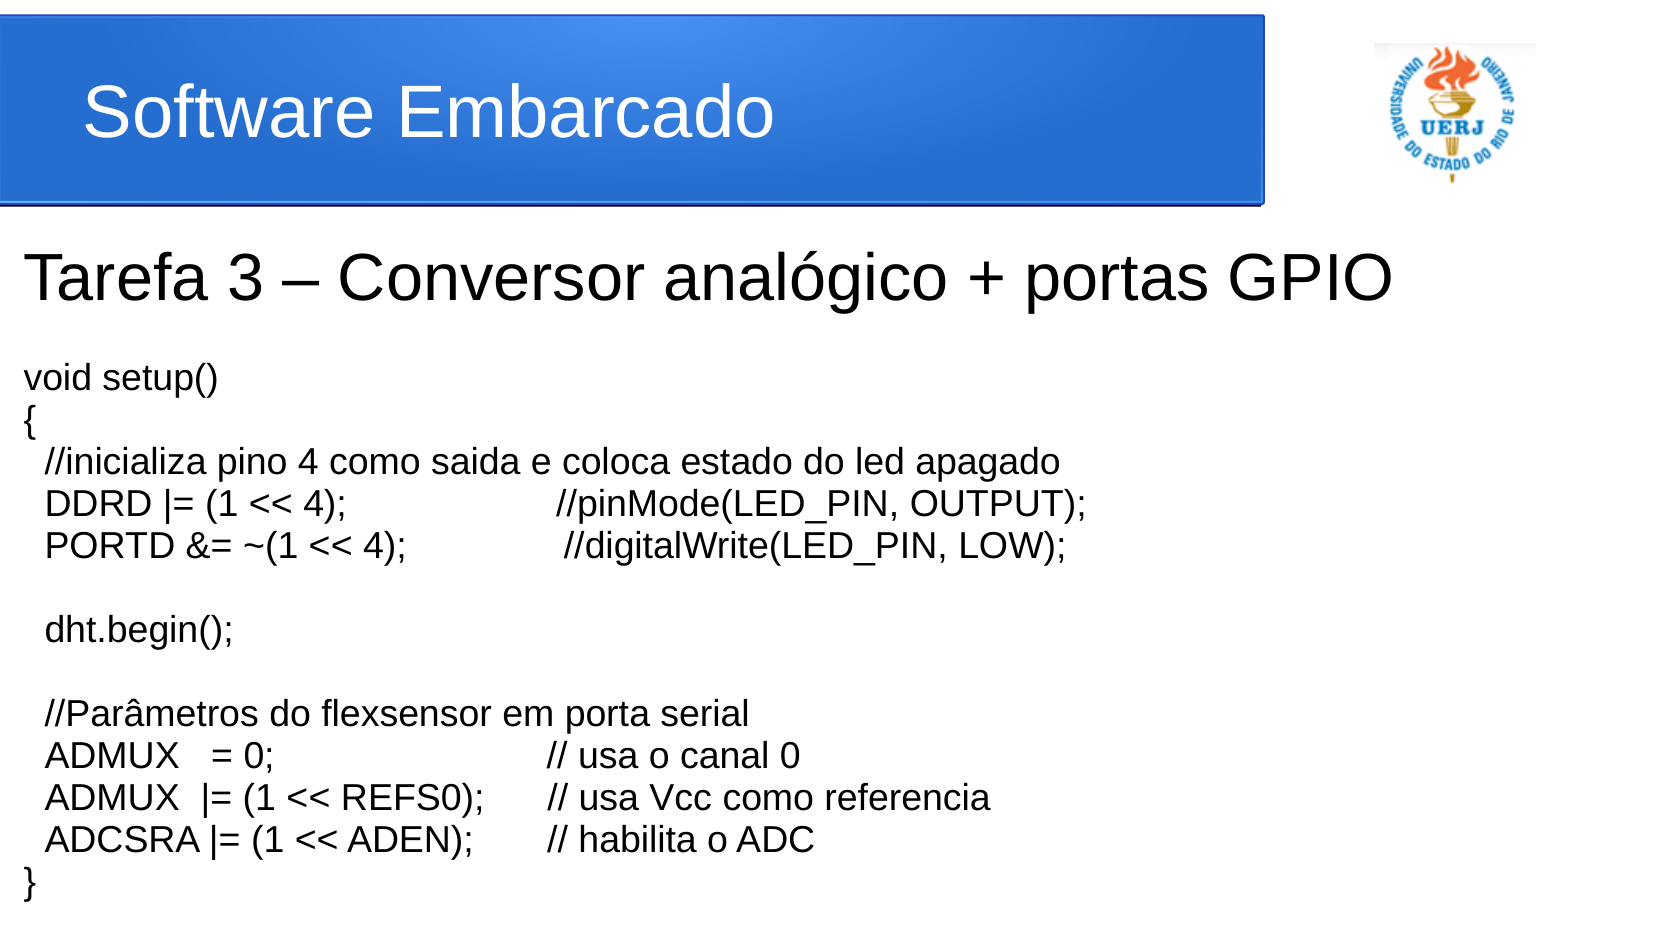

# Software Embarcado
Tarefa 3 – Conversor analógico + portas GPIO
void setup()
{
 //inicializa pino 4 como saida e coloca estado do led apagado
 DDRD |= (1 << 4); //pinMode(LED_PIN, OUTPUT);
 PORTD &= ~(1 << 4); //digitalWrite(LED_PIN, LOW);
 dht.begin();
 //Parâmetros do flexsensor em porta serial
 ADMUX = 0; // usa o canal 0
 ADMUX |= (1 << REFS0); // usa Vcc como referencia
 ADCSRA |= (1 << ADEN); // habilita o ADC
}